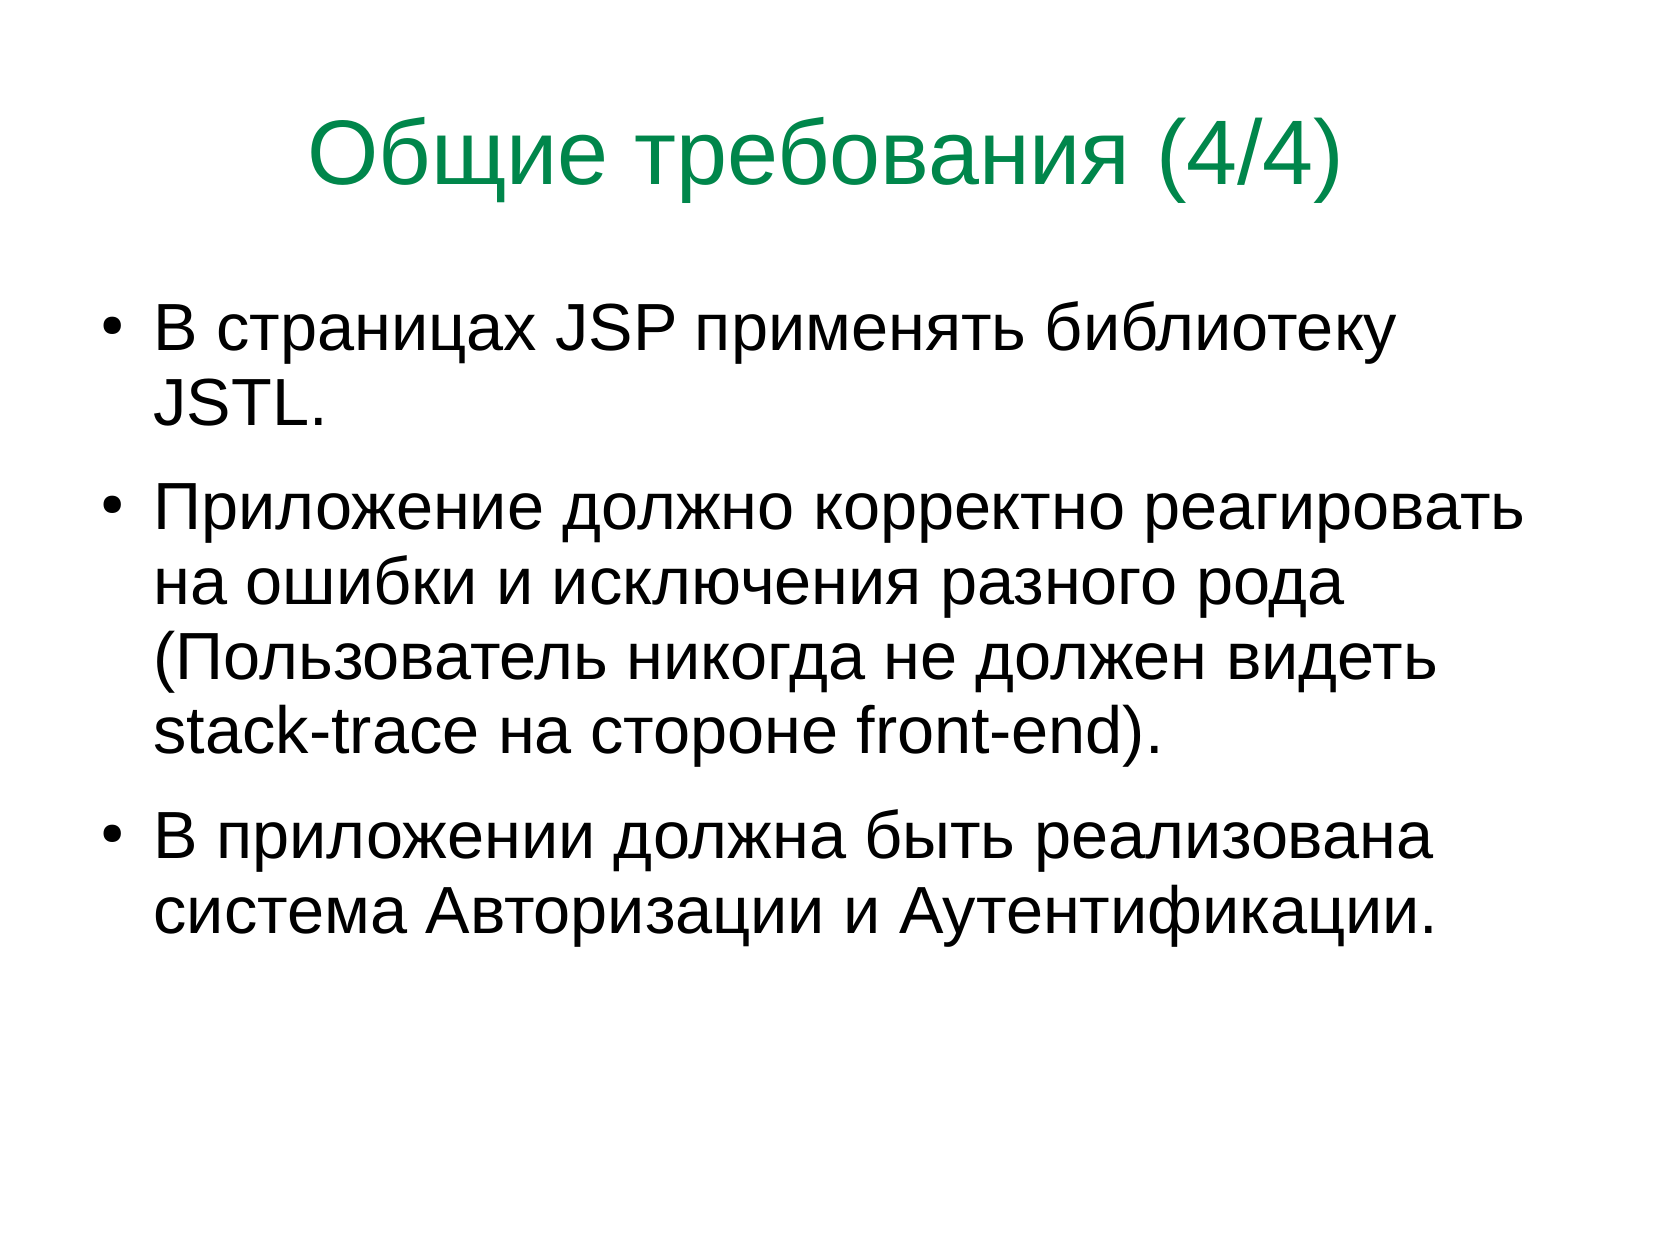

# Общие требования (4/4)
В страницах JSP применять библиотеку JSTL.
Приложение должно корректно реагировать на ошибки и исключения разного рода (Пользователь никогда не должен видеть stack-trace на стороне front-end).
В приложении должна быть реализована система Авторизации и Аутентификации.